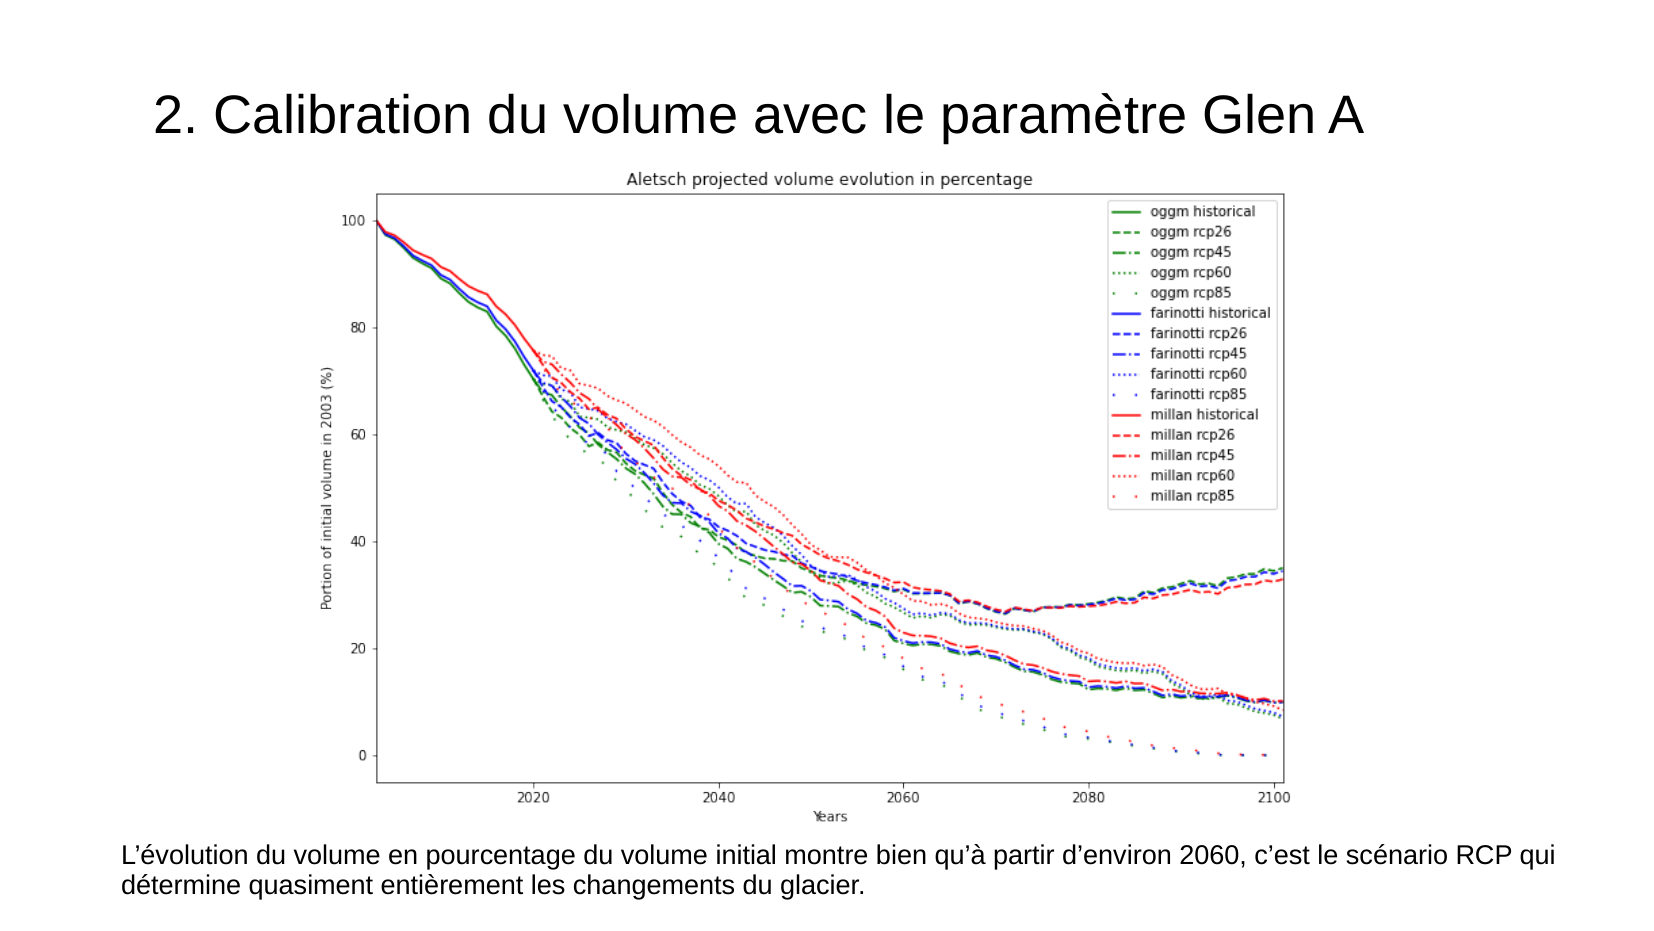

# 2. Calibration du volume avec le paramètre Glen A
L’évolution du volume en pourcentage du volume initial montre bien qu’à partir d’environ 2060, c’est le scénario RCP qui détermine quasiment entièrement les changements du glacier.